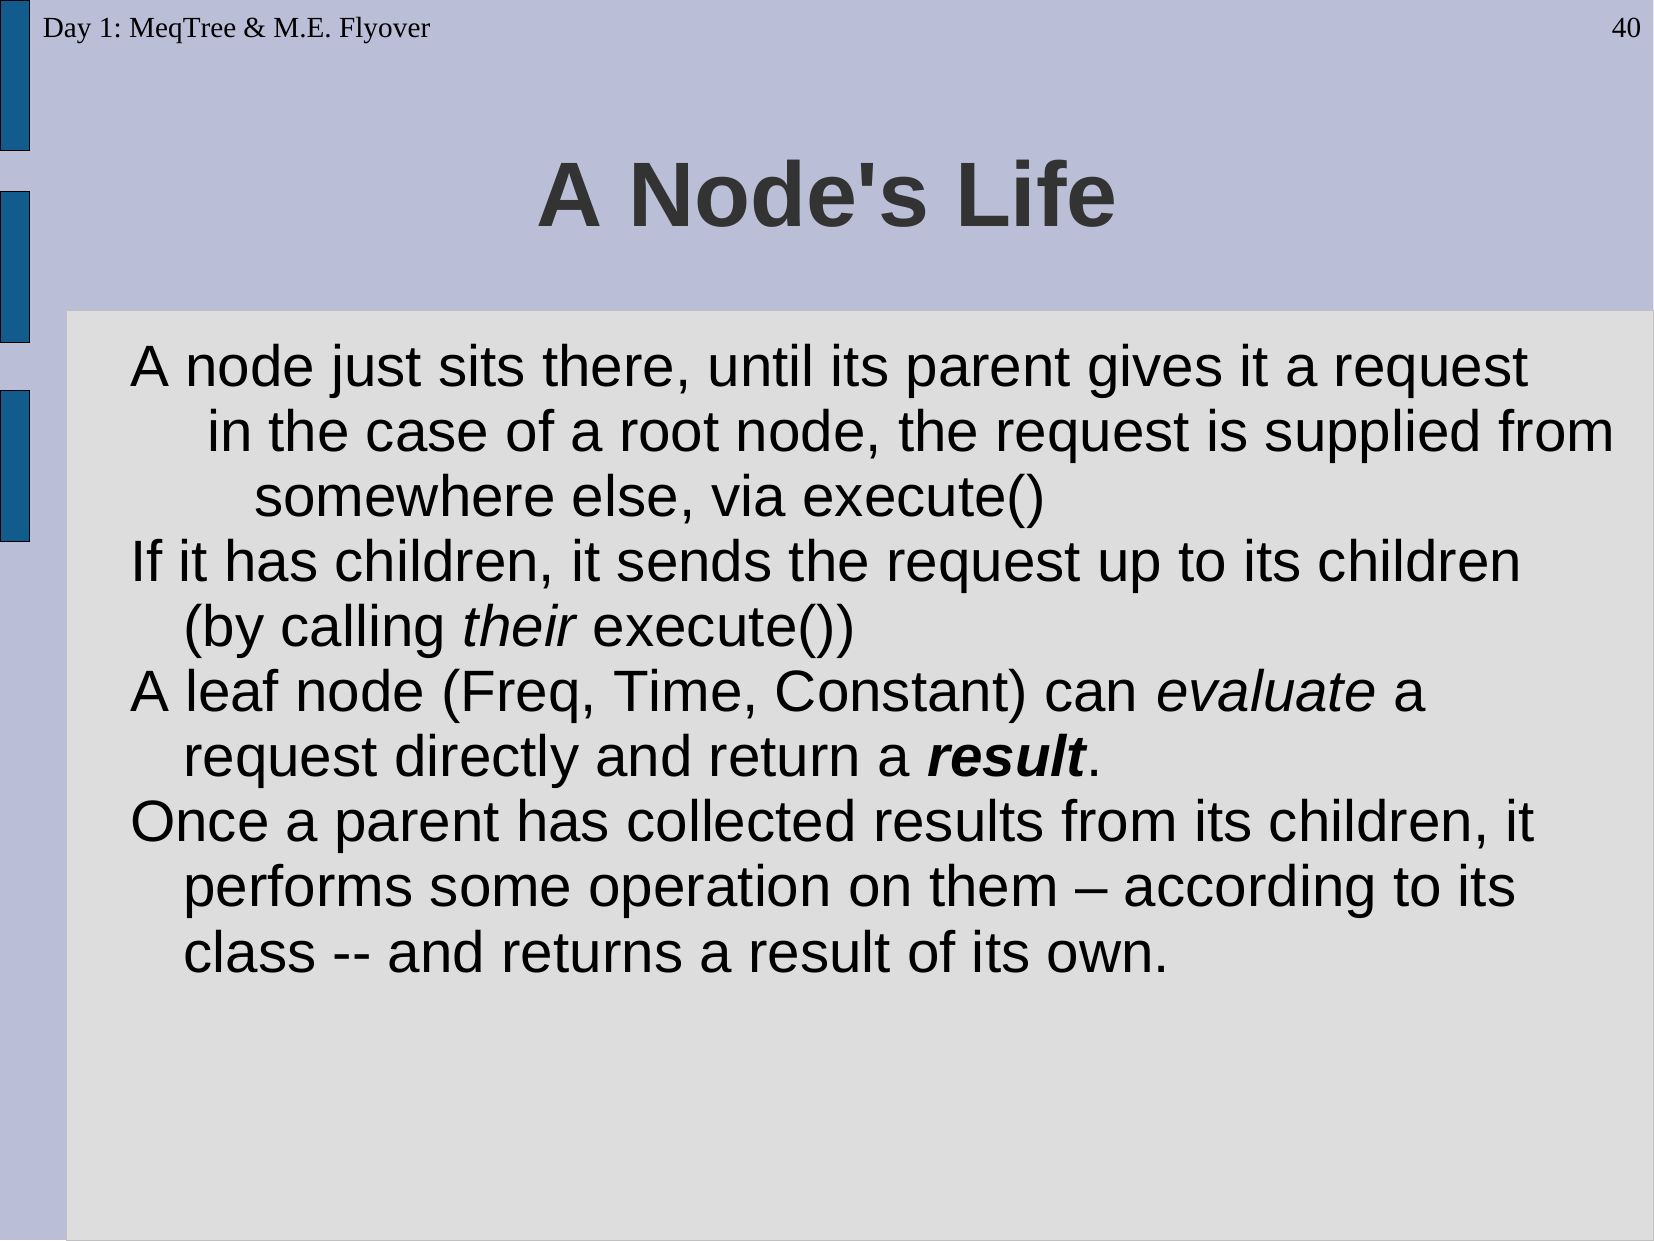

Day 1: MeqTree & M.E. Flyover
40
# A Node's Life
A node just sits there, until its parent gives it a request
in the case of a root node, the request is supplied from somewhere else, via execute()
If it has children, it sends the request up to its children (by calling their execute())
A leaf node (Freq, Time, Constant) can evaluate a request directly and return a result.
Once a parent has collected results from its children, it performs some operation on them – according to its class -- and returns a result of its own.